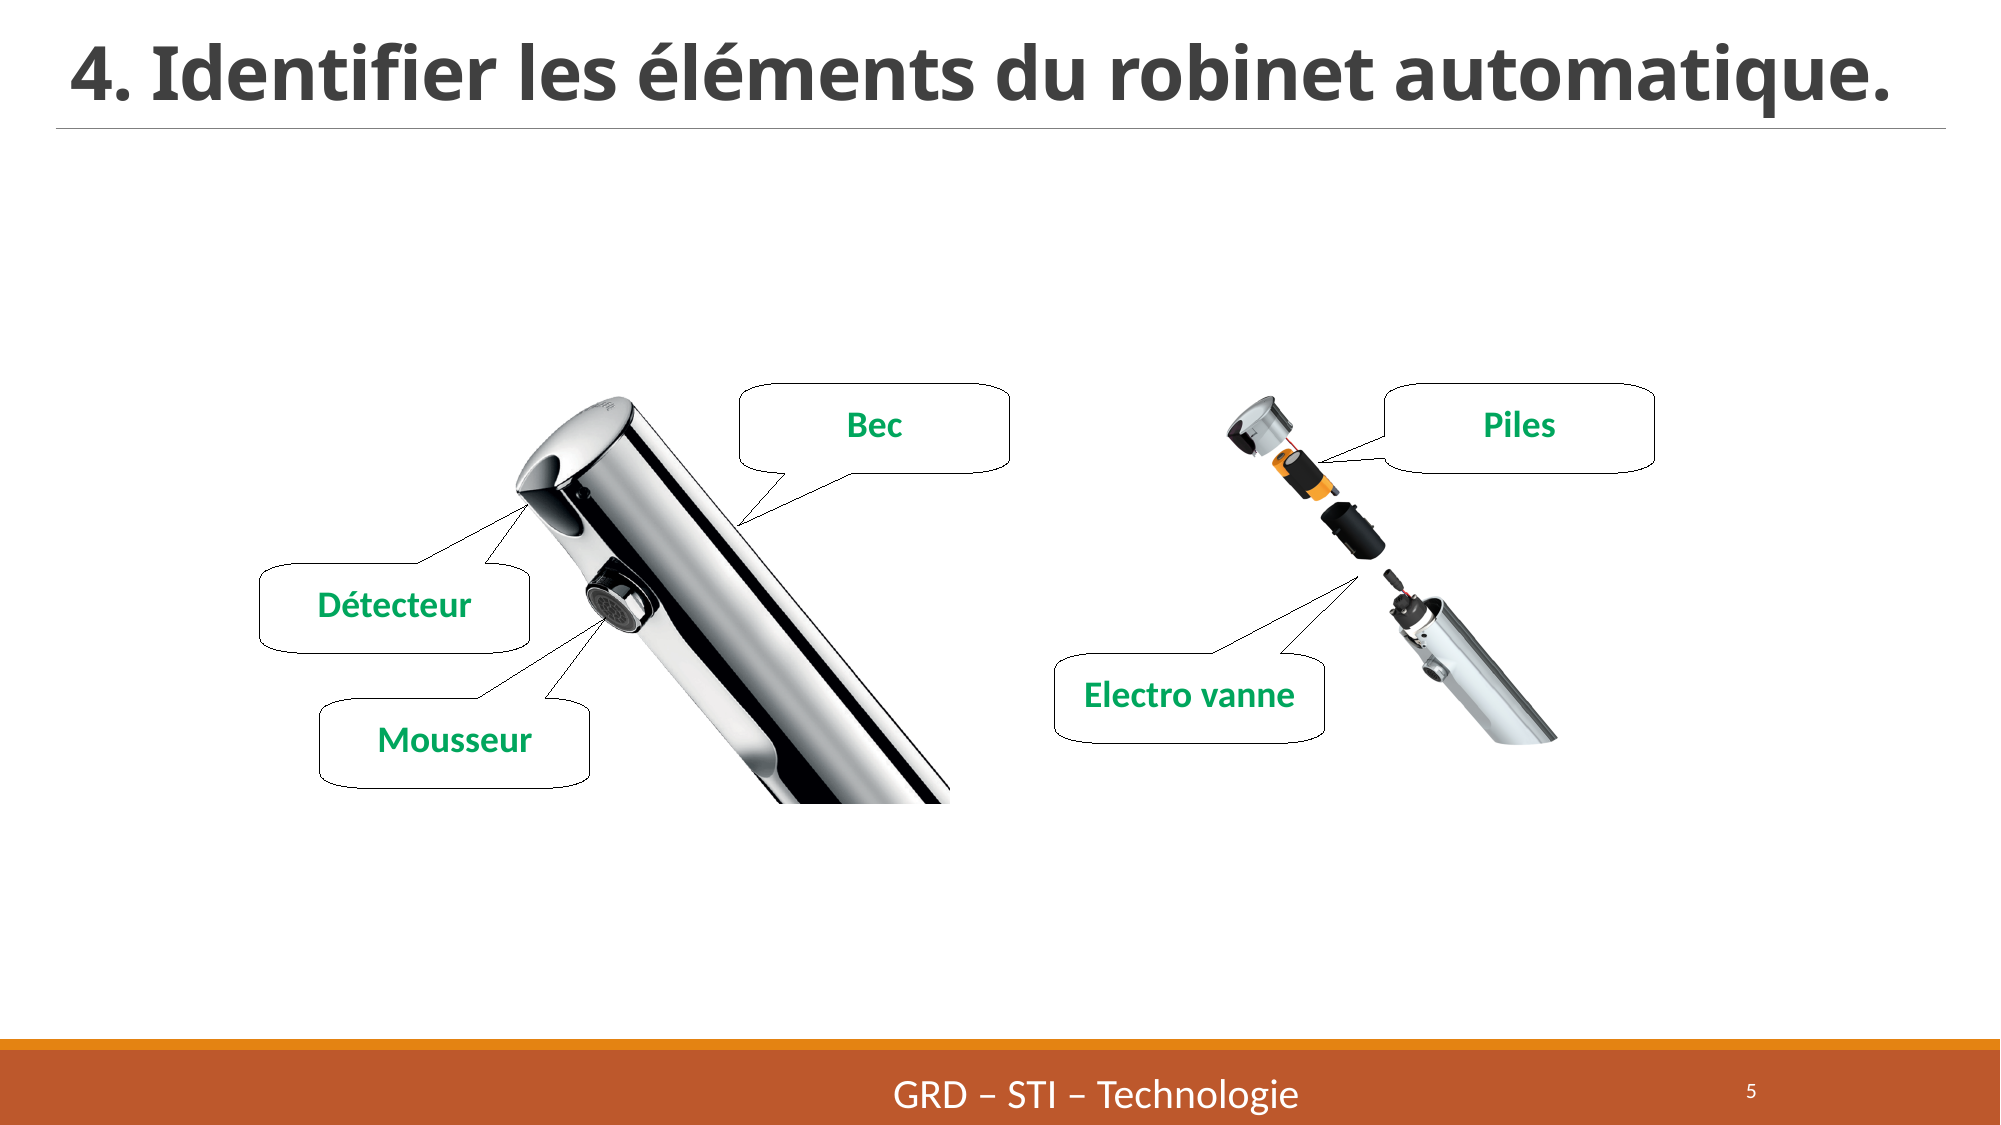

# 4. Identifier les éléments du robinet automatique.
Bec
Piles
Détecteur
Electro vanne
Mousseur
GRD STI
5